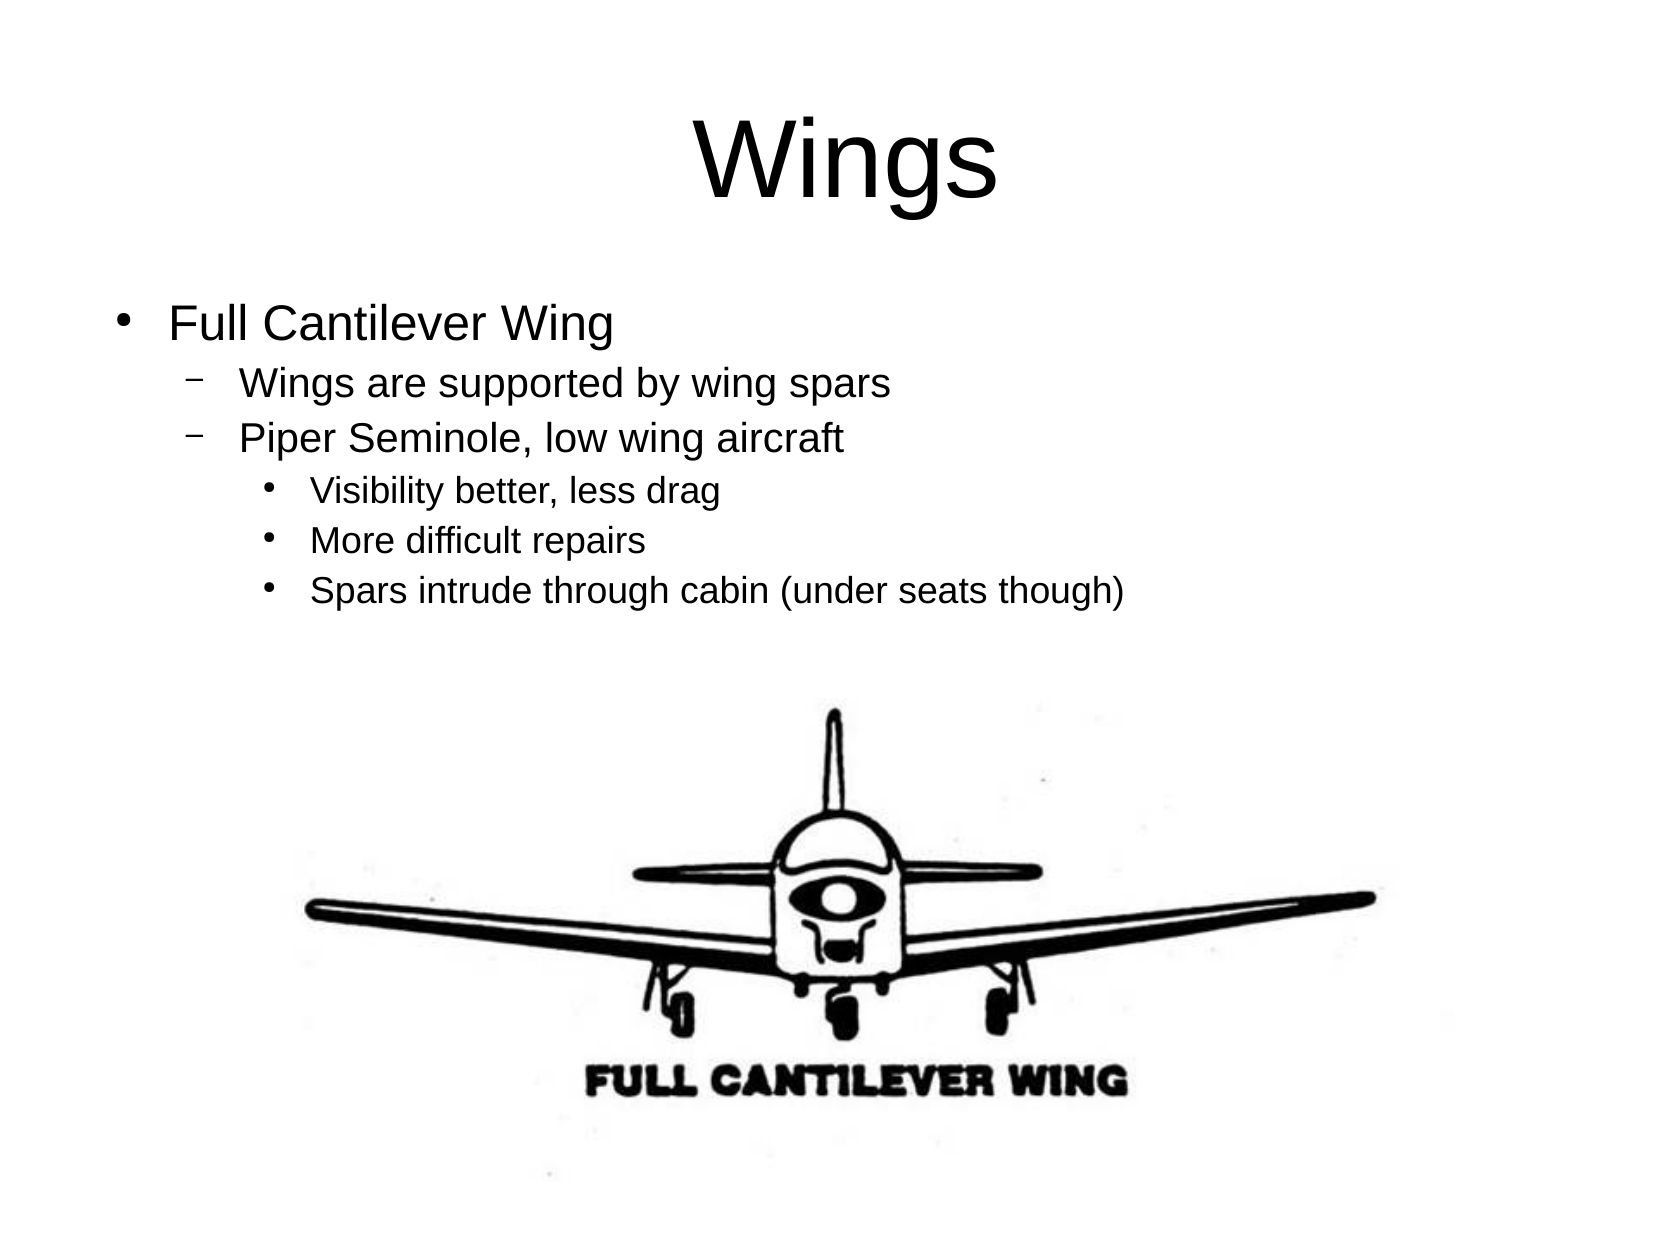

# Wings
Full Cantilever Wing
Wings are supported by wing spars
Piper Seminole, low wing aircraft
Visibility better, less drag
More difficult repairs
Spars intrude through cabin (under seats though)